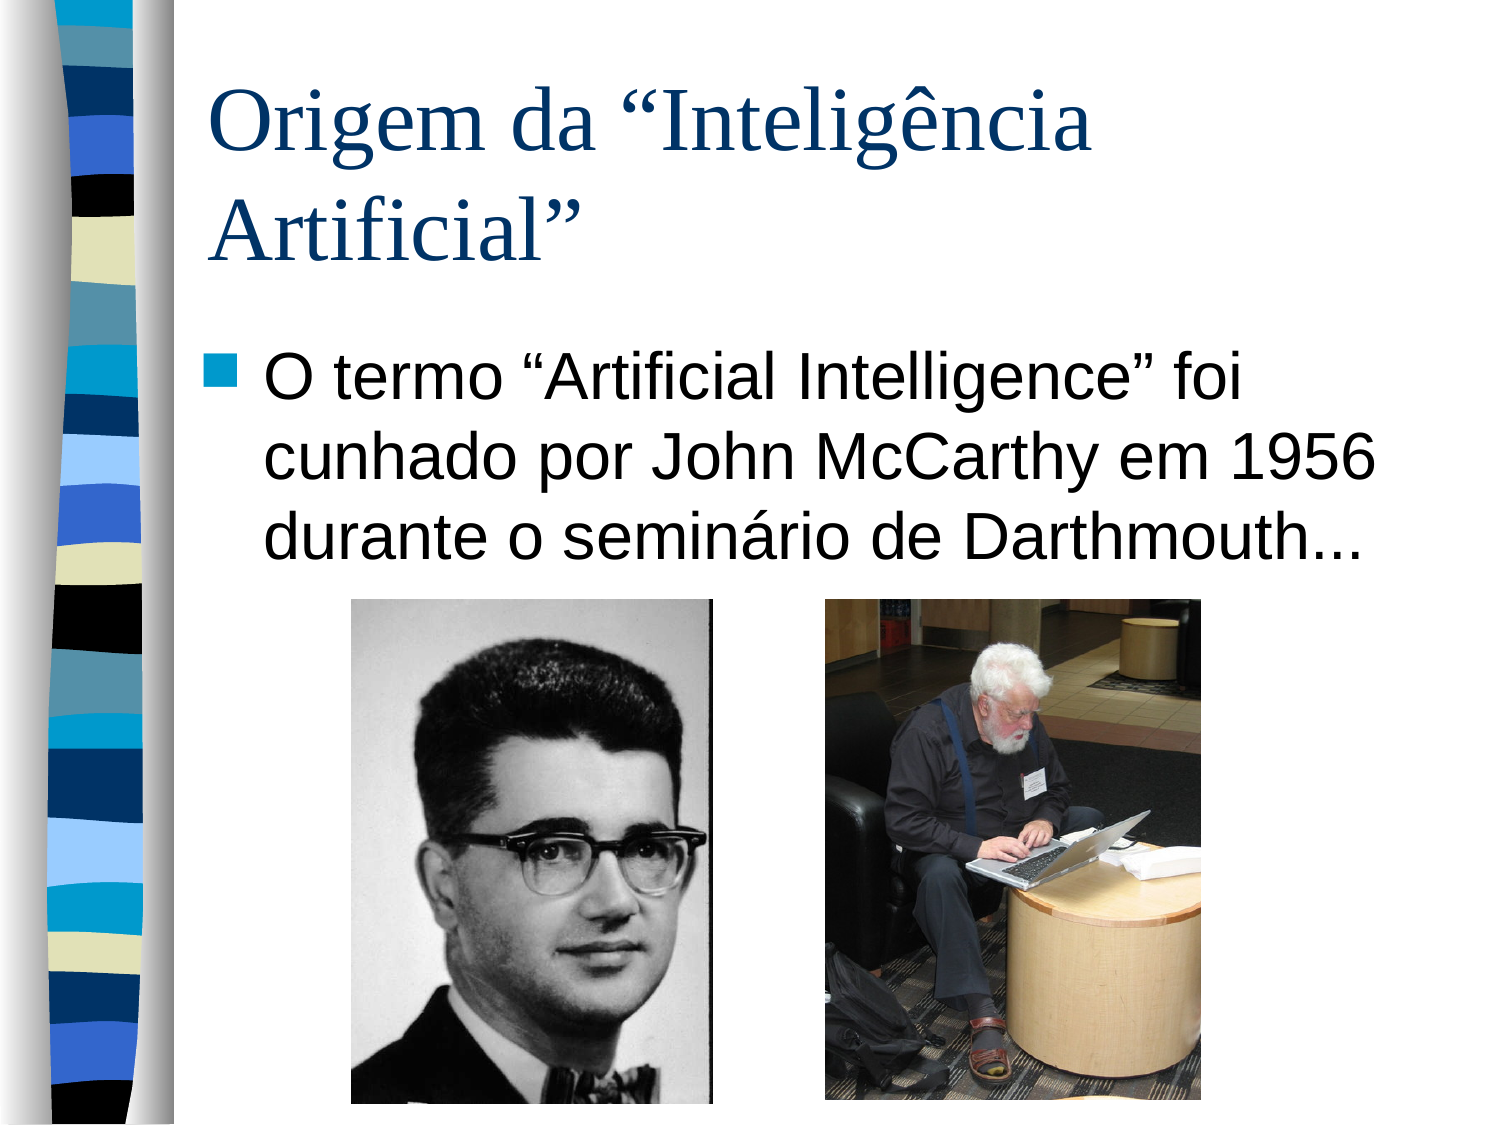

# Origem da “Inteligência Artificial”
O termo “Artificial Intelligence” foi cunhado por John McCarthy em 1956 durante o seminário de Darthmouth...